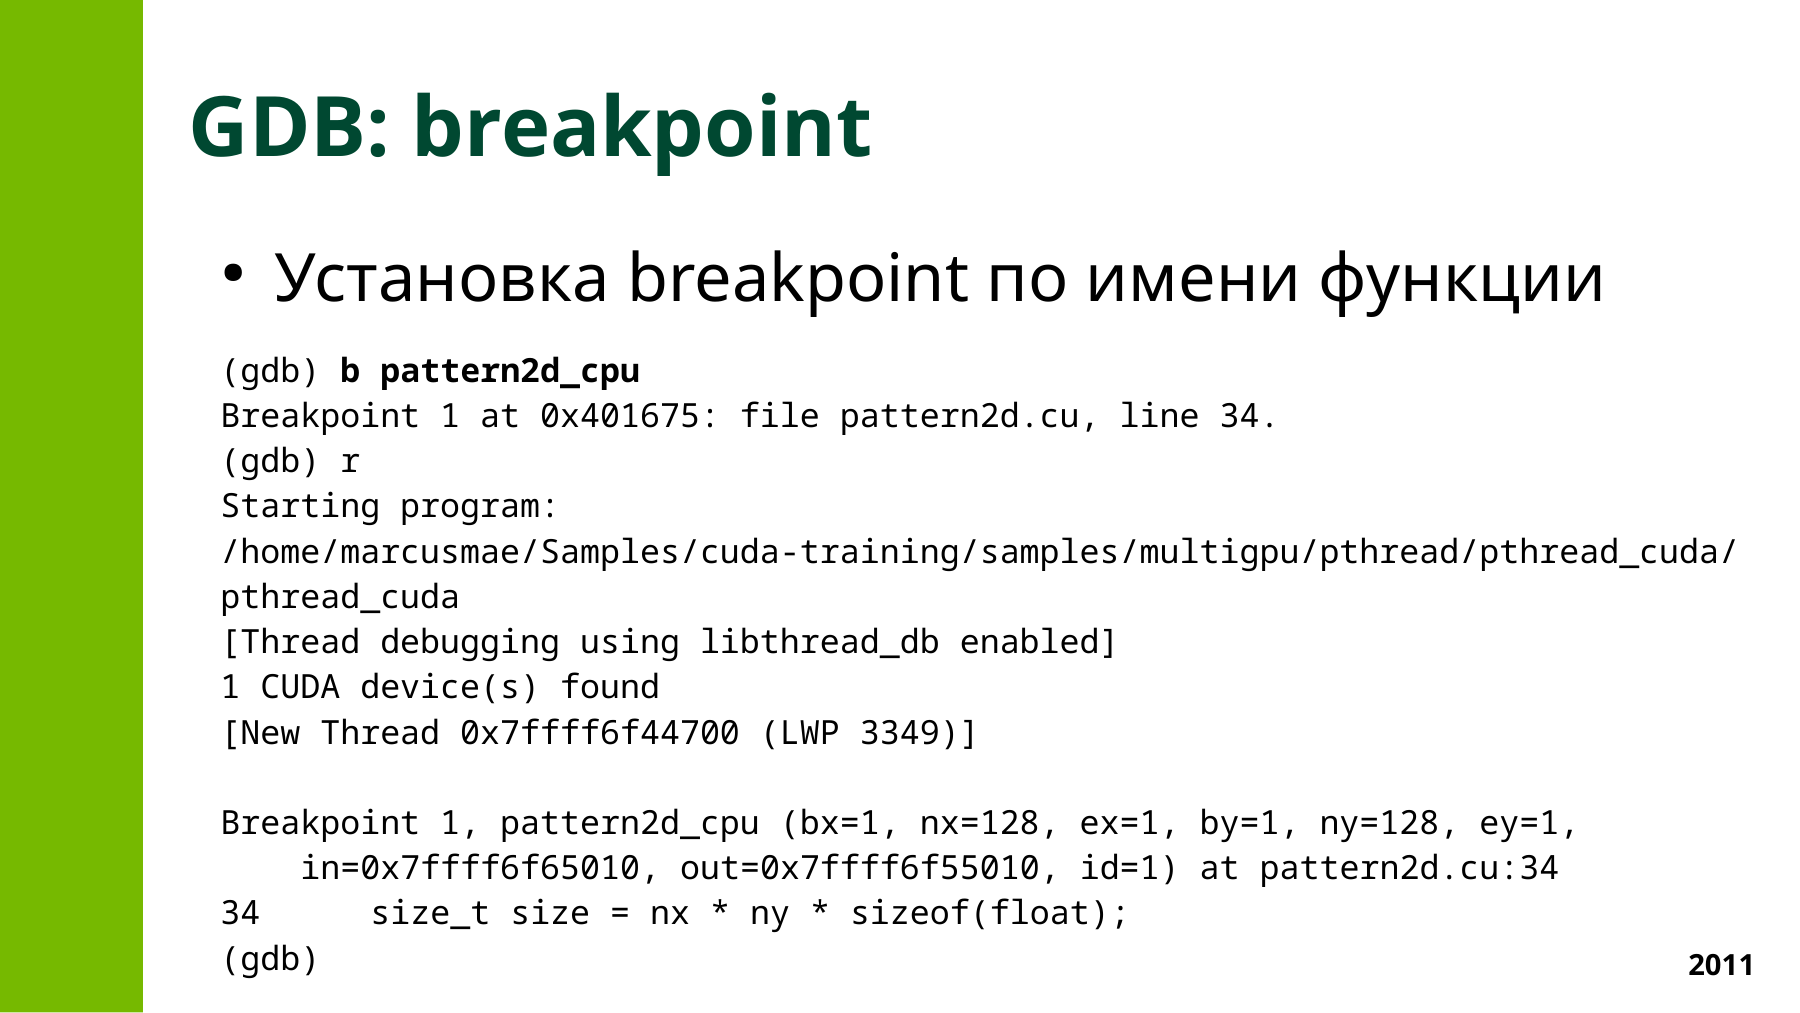

# GDB: breakpoint
Установка breakpoint по имени функции
(gdb) b pattern2d_cpu
Breakpoint 1 at 0x401675: file pattern2d.cu, line 34.
(gdb) r
Starting program: /home/marcusmae/Samples/cuda-training/samples/multigpu/pthread/pthread_cuda/pthread_cuda
[Thread debugging using libthread_db enabled]
1 CUDA device(s) found
[New Thread 0x7ffff6f44700 (LWP 3349)]
Breakpoint 1, pattern2d_cpu (bx=1, nx=128, ex=1, by=1, ny=128, ey=1,
 in=0x7ffff6f65010, out=0x7ffff6f55010, id=1) at pattern2d.cu:34
34		size_t size = nx * ny * sizeof(float);
(gdb)